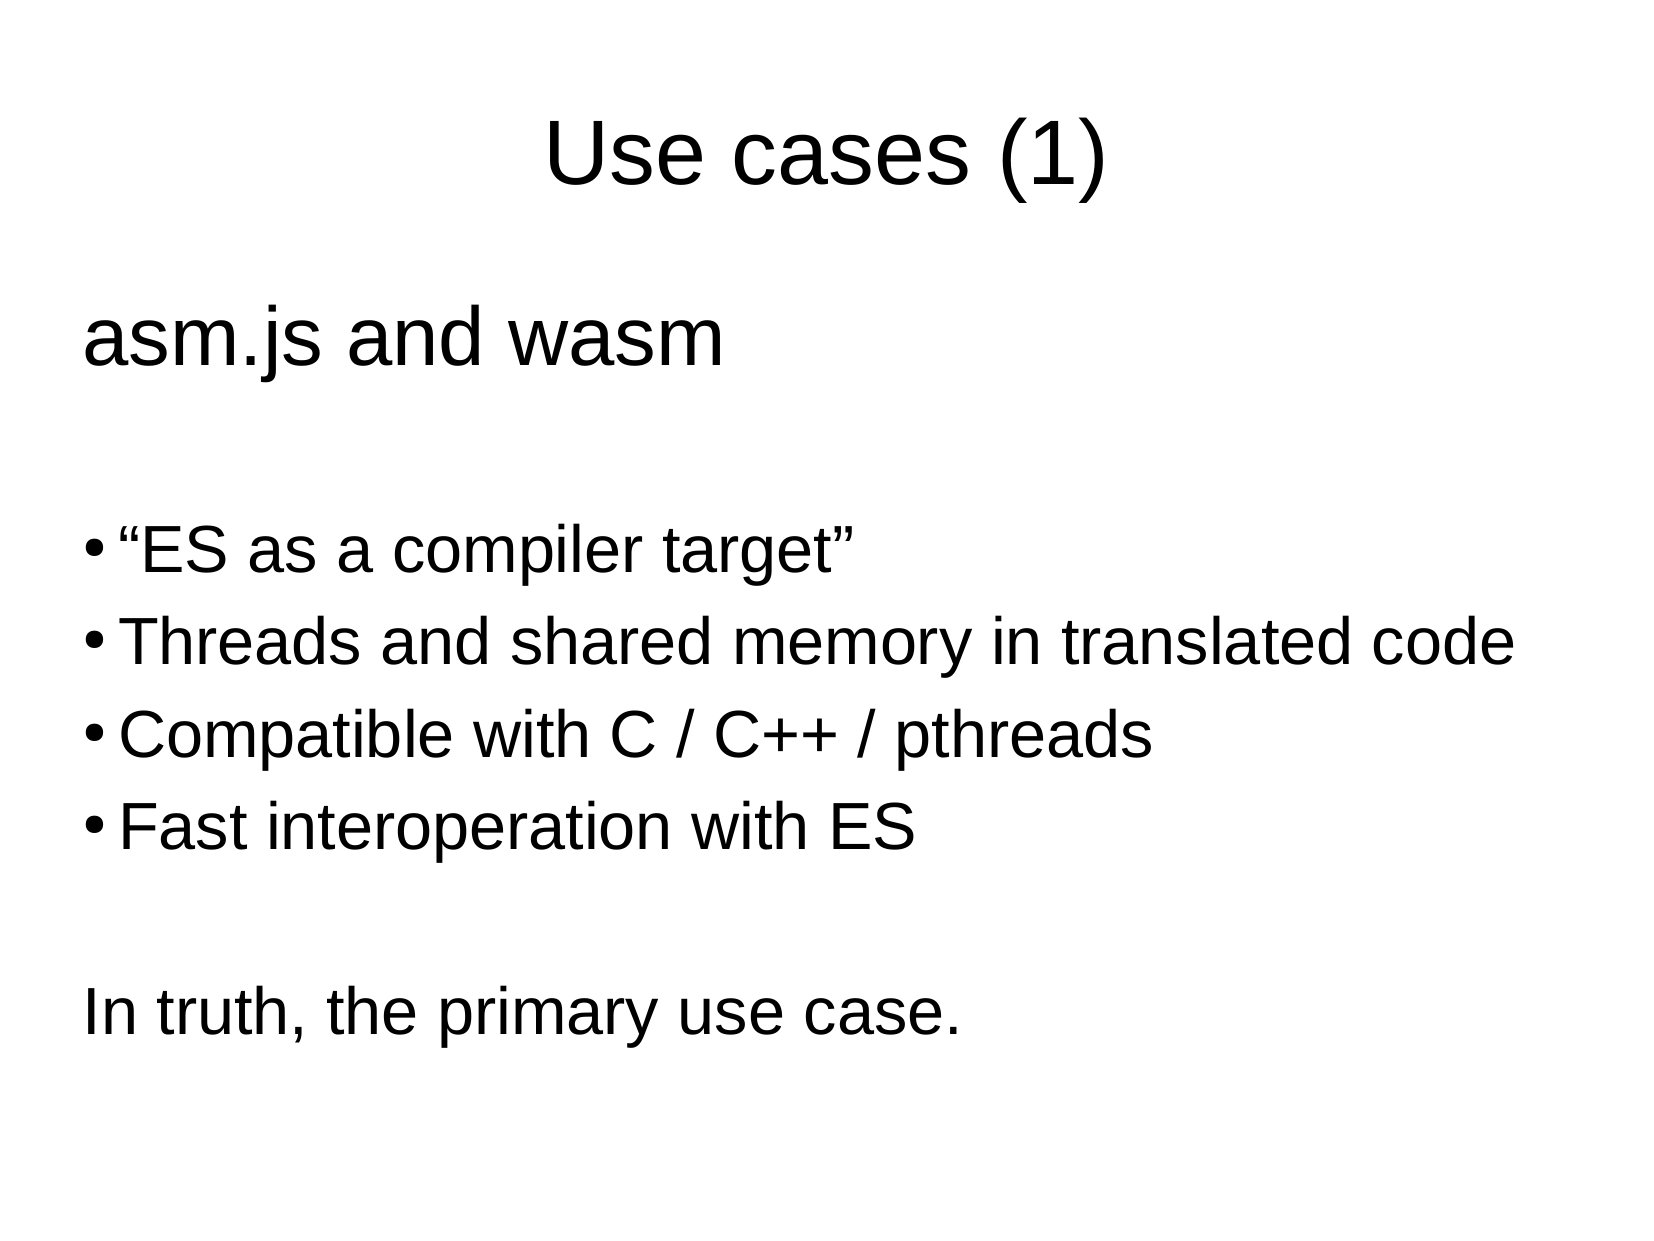

# Use cases (1)
asm.js and wasm
“ES as a compiler target”
Threads and shared memory in translated code
Compatible with C / C++ / pthreads
Fast interoperation with ES
In truth, the primary use case.